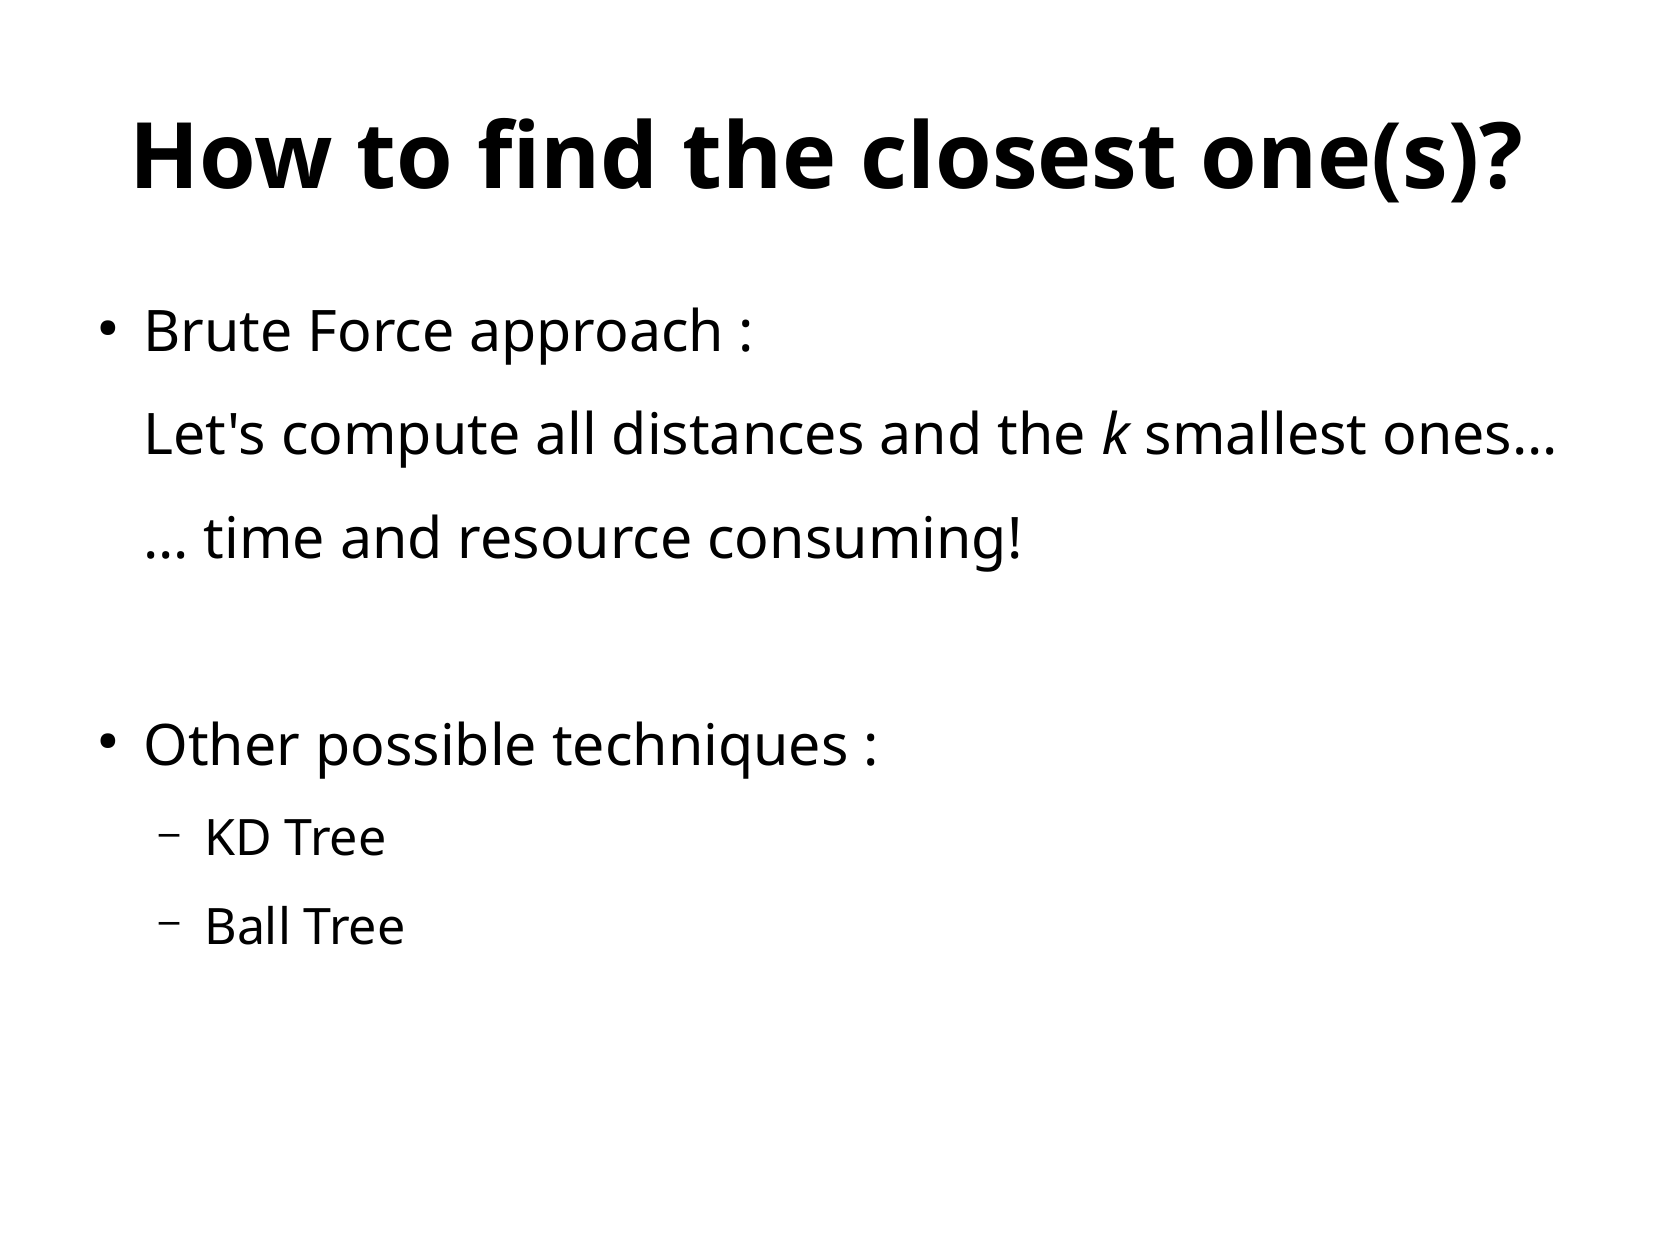

# How to find the closest one(s)?
Brute Force approach :
Let's compute all distances and the k smallest ones…
… time and resource consuming!
Other possible techniques :
KD Tree
Ball Tree